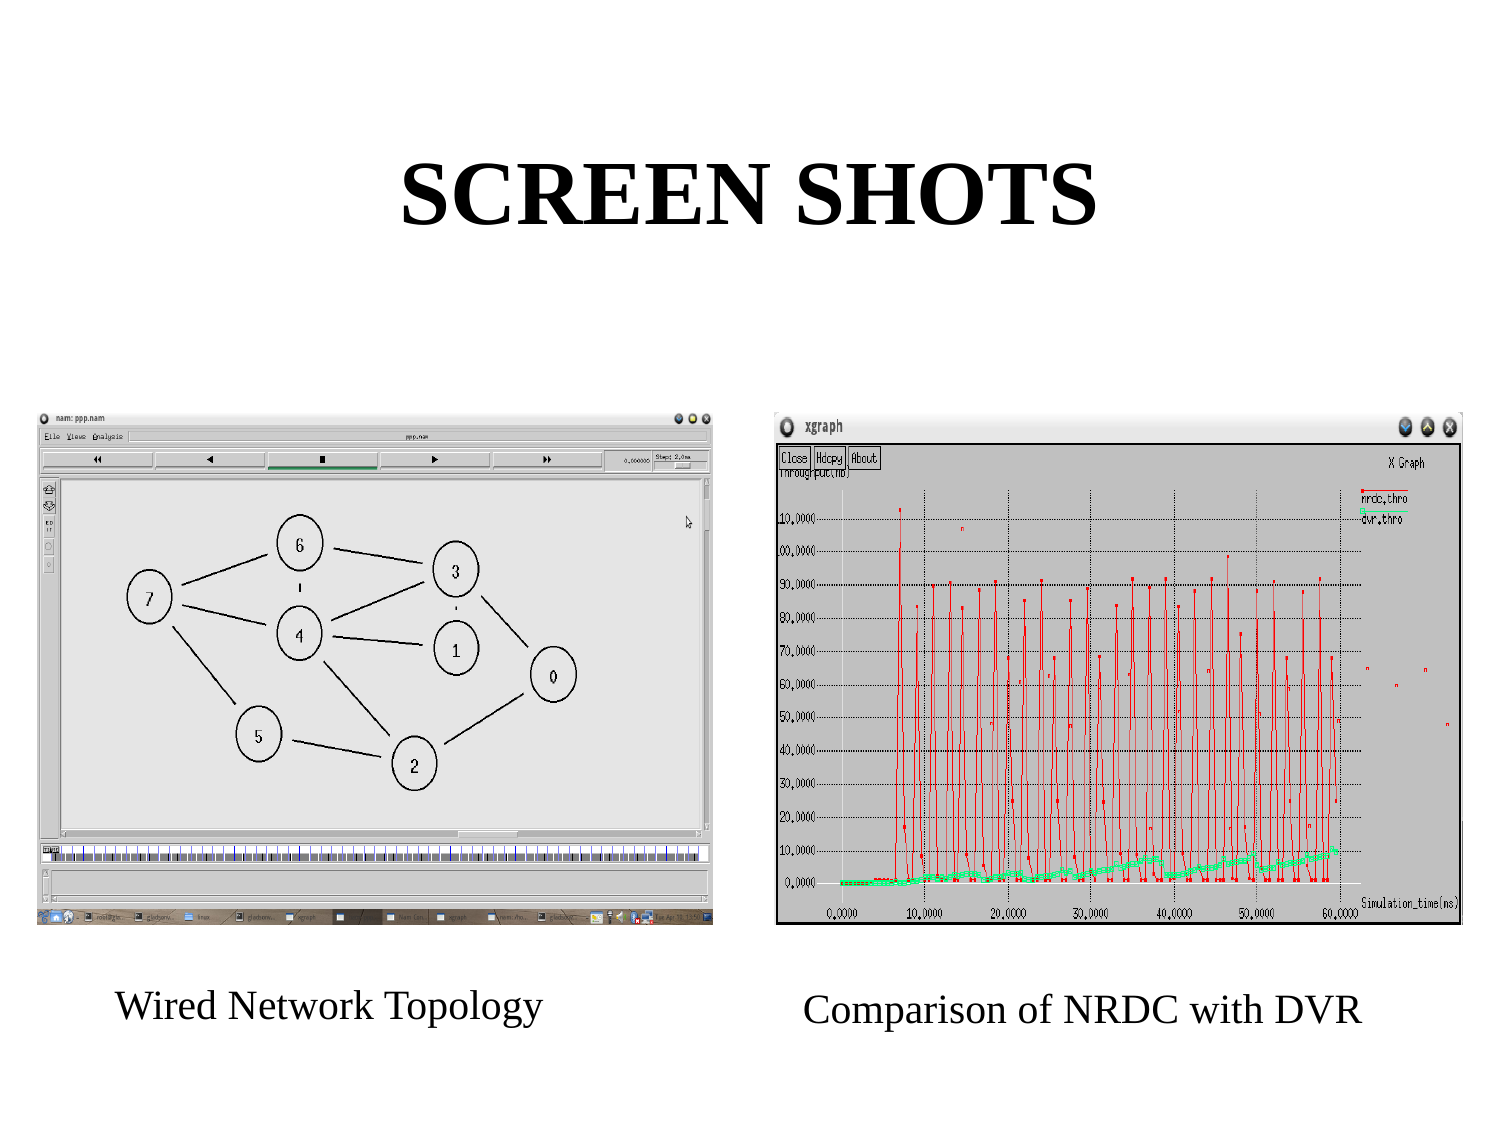

# SCREEN SHOTS
 Wired Network Topology
Comparison of NRDC with DVR